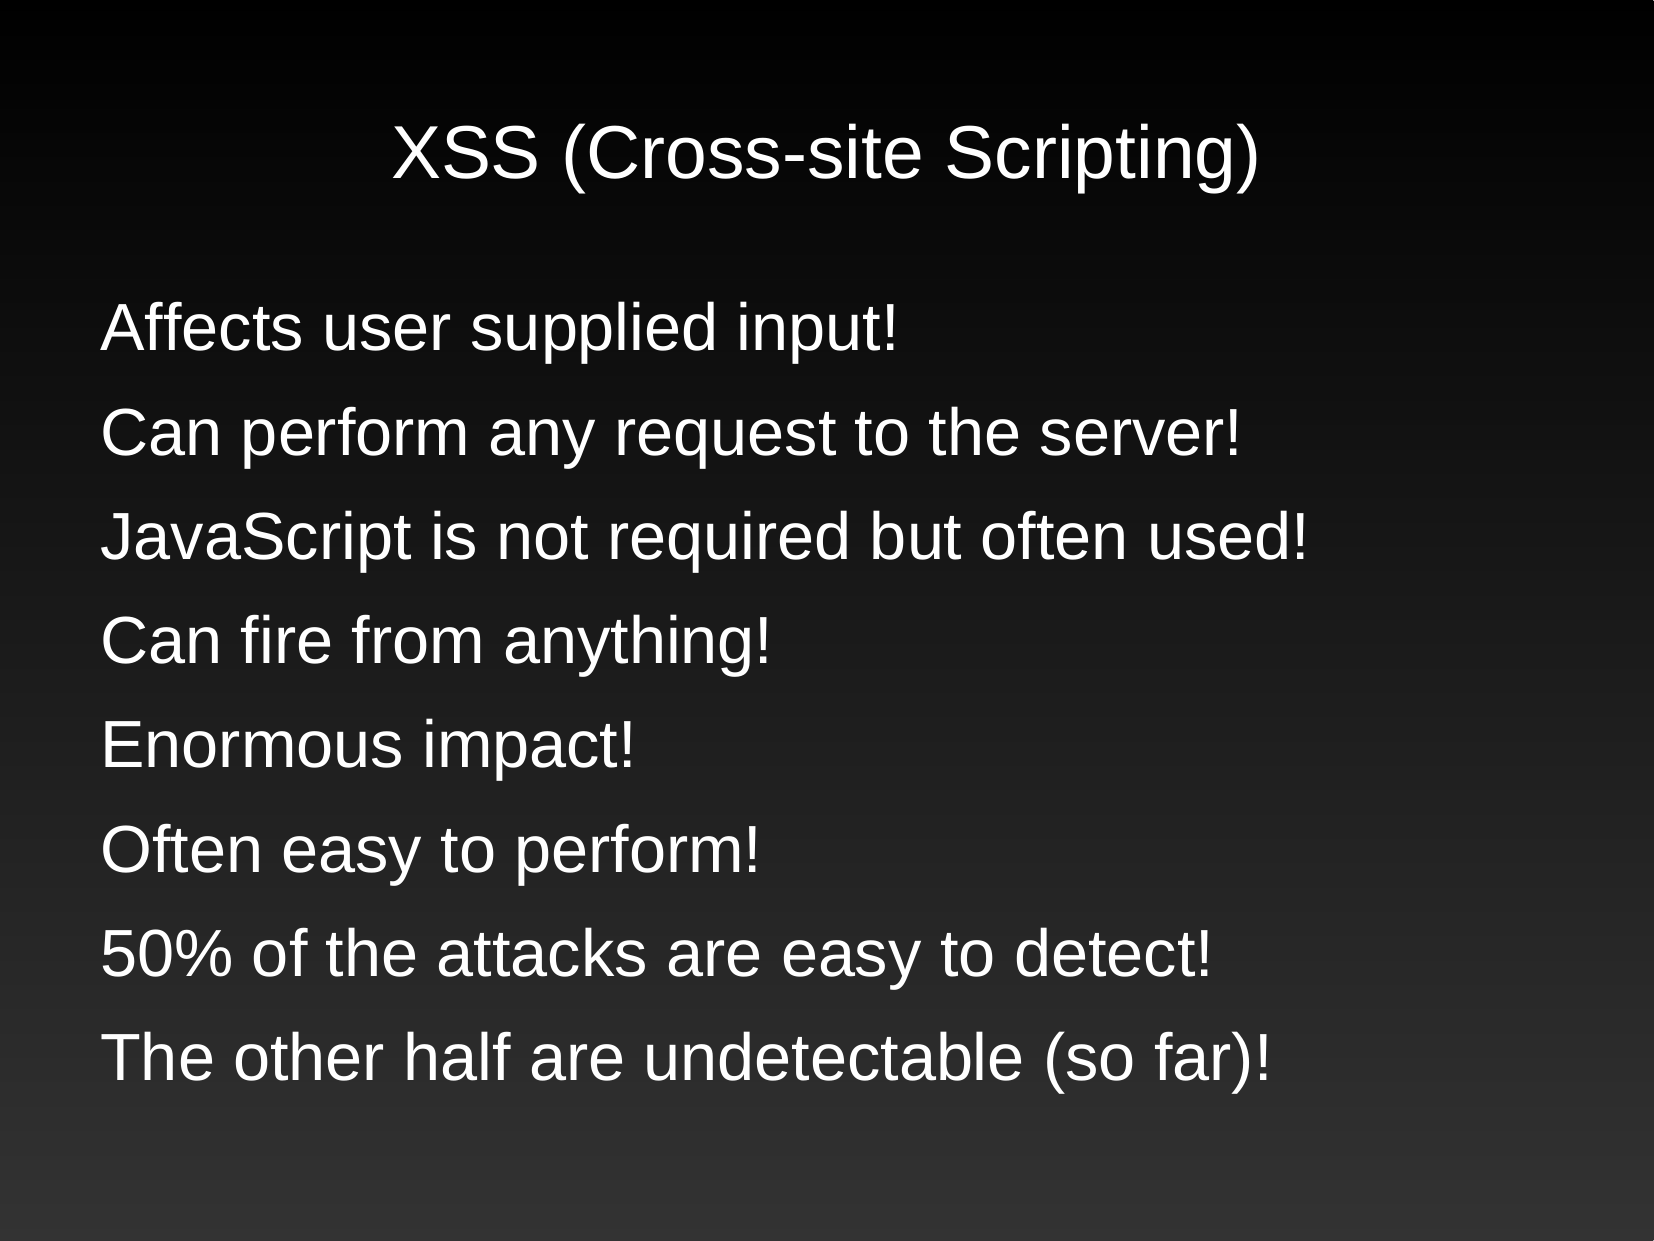

# XSS (Cross-site Scripting)
Affects user supplied input!
Can perform any request to the server!
JavaScript is not required but often used!
Can fire from anything!
Enormous impact!
Often easy to perform!
50% of the attacks are easy to detect!
The other half are undetectable (so far)!